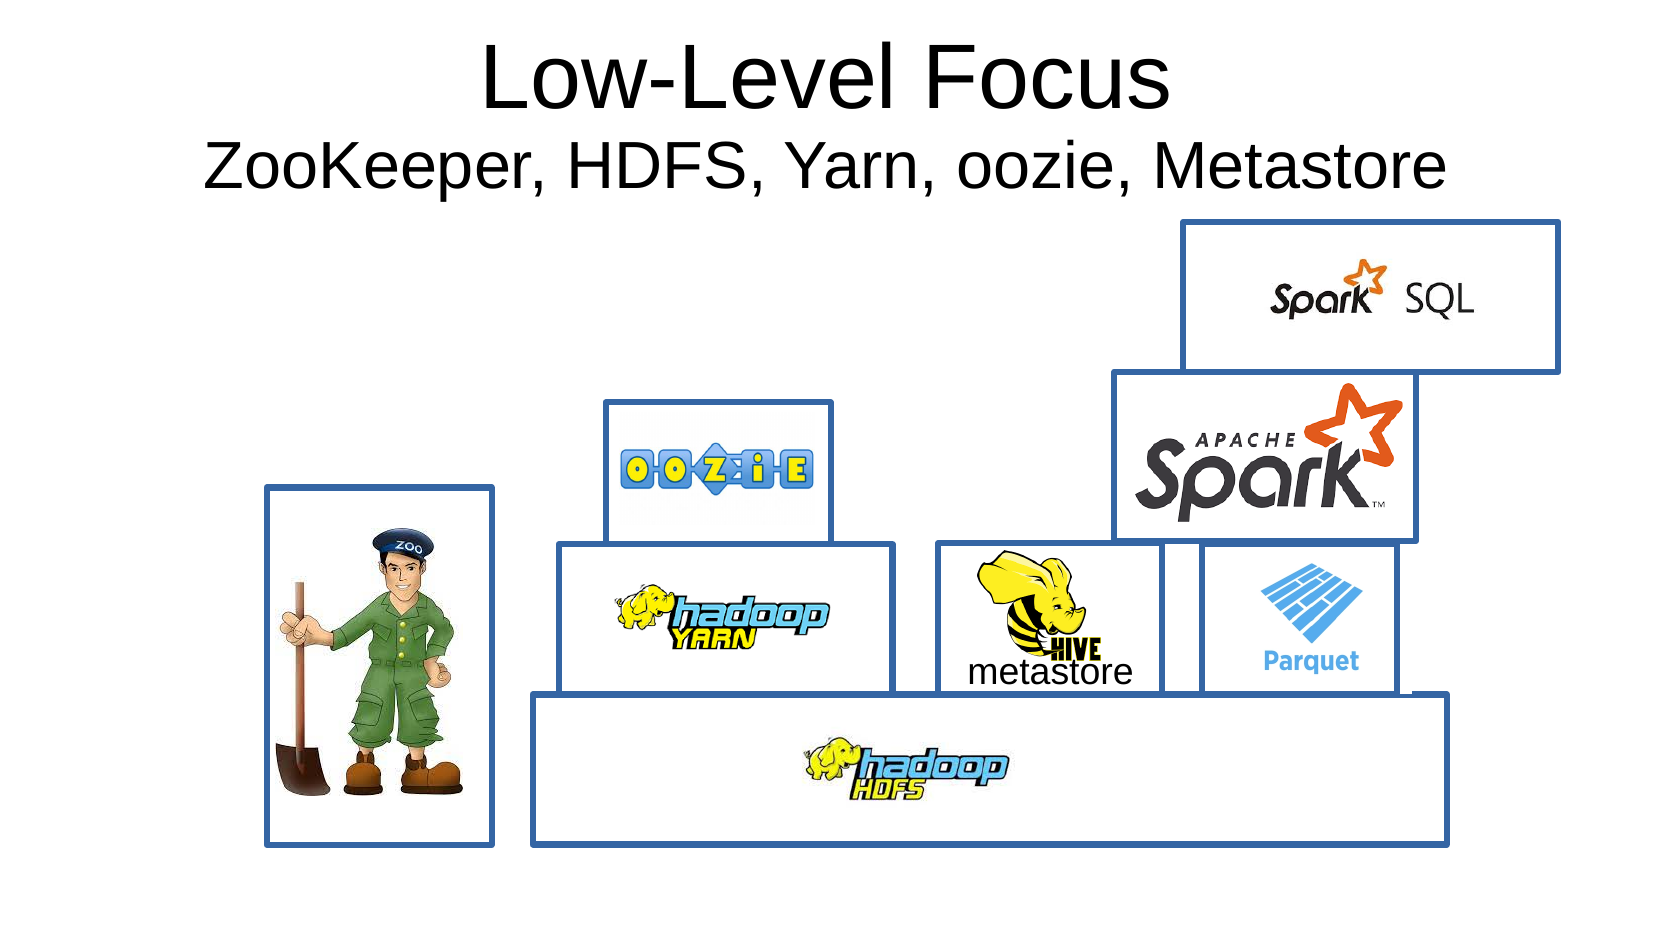

# Low-Level Focus ZooKeeper, HDFS, Yarn, oozie, Metastore
metastore